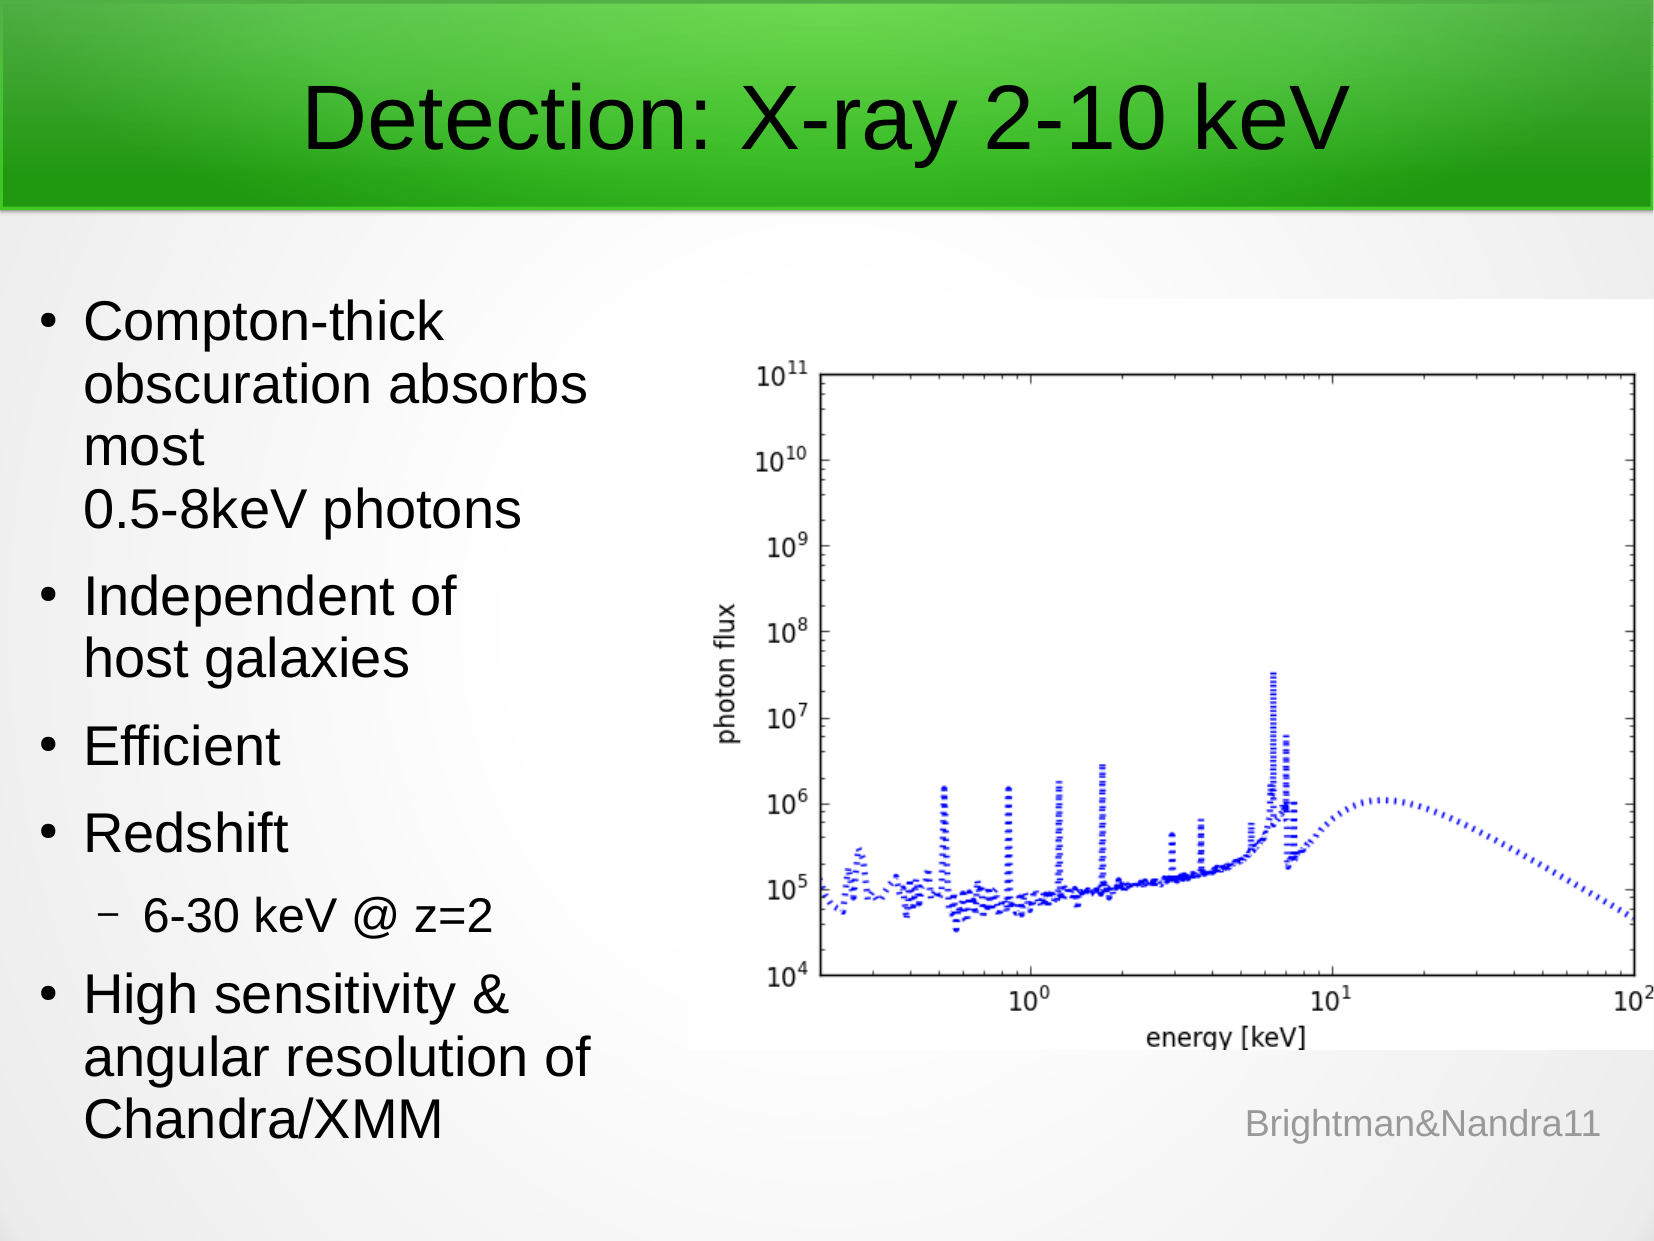

# Detection: X-ray 2-10 keV
Compton-thick obscuration absorbs most
0.5-8keV photons
Independent of
host galaxies
Efficient
Redshift
6-30 keV @ z=2
High sensitivity & angular resolution of Chandra/XMM
Brightman&Nandra11